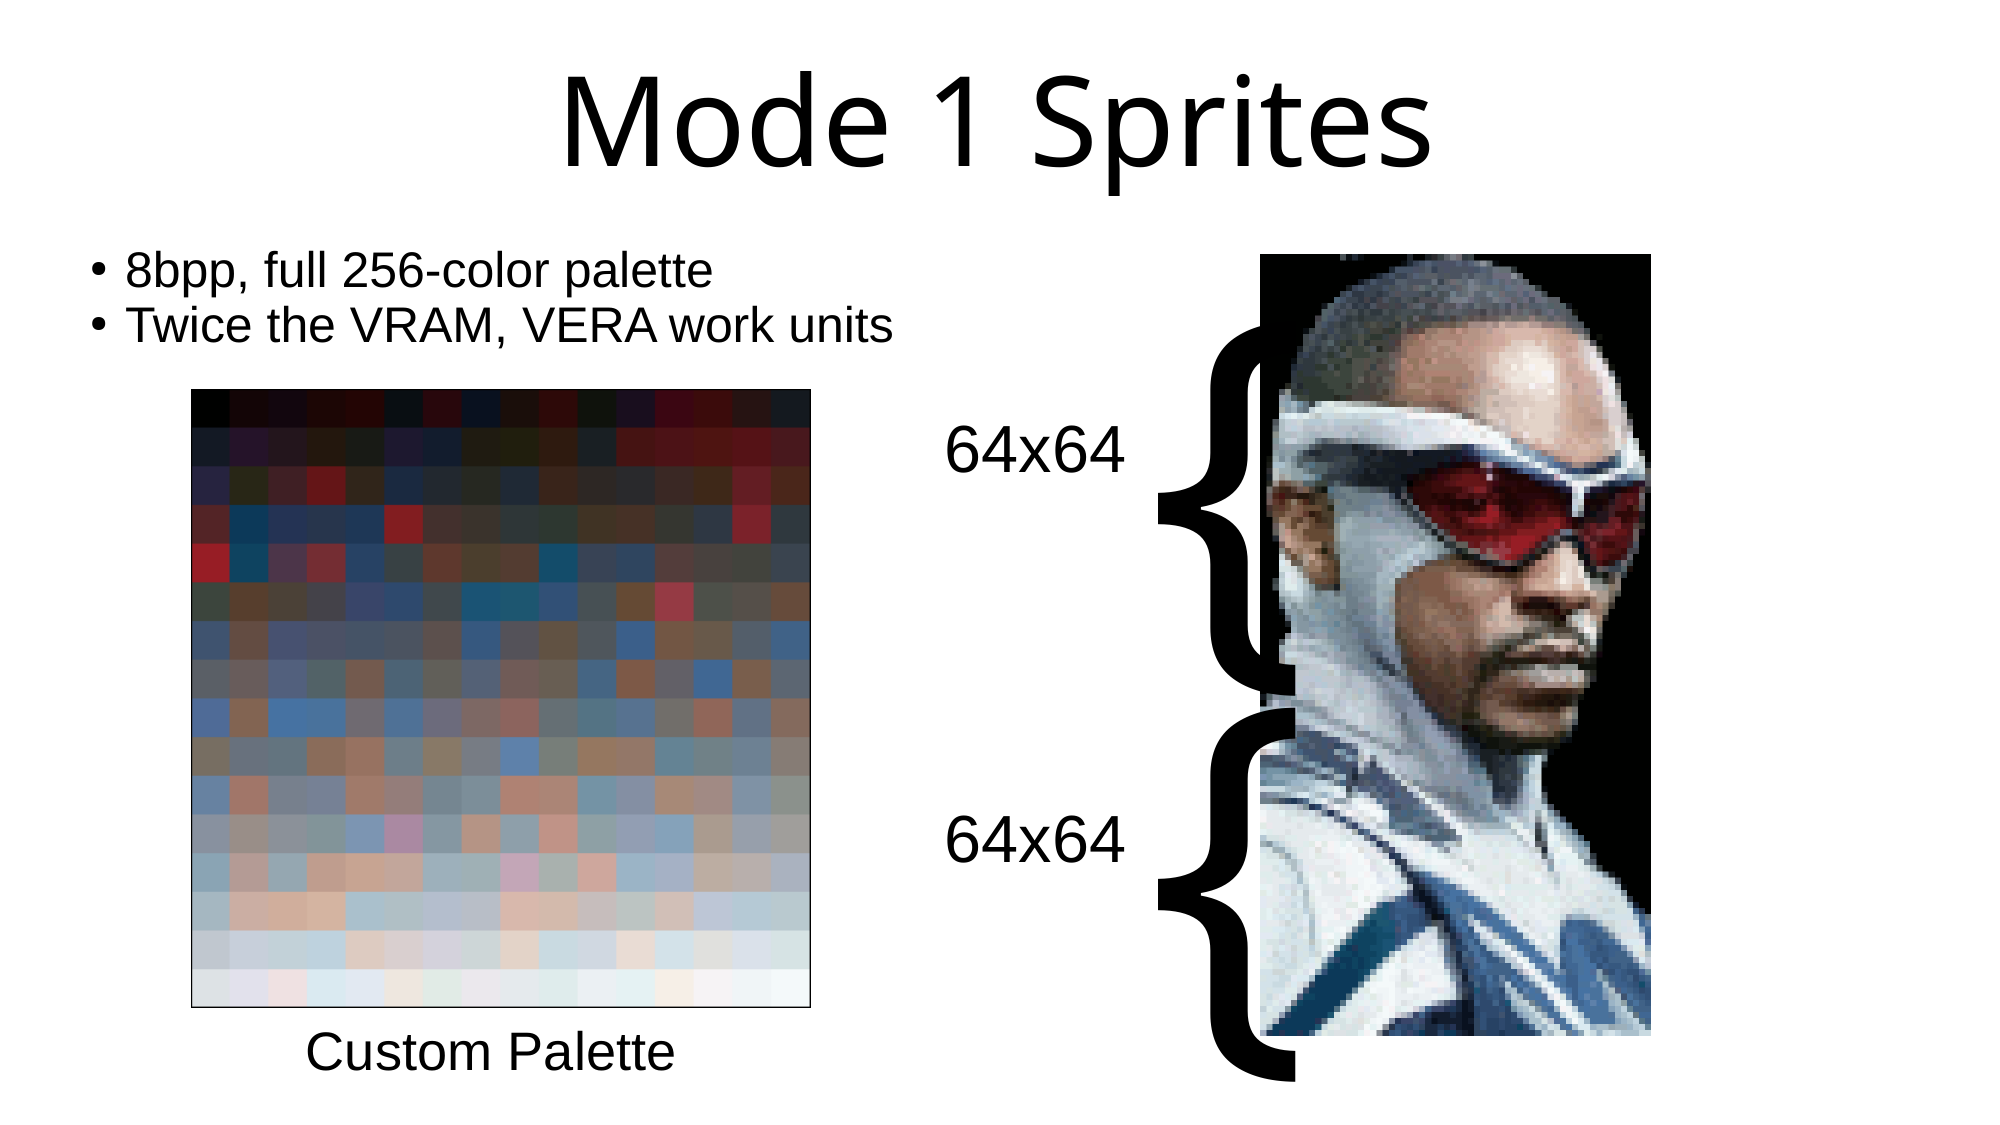

# Mode 1 Sprites
{
8bpp, full 256-color palette
Twice the VRAM, VERA work units
64x64
{
64x64
Custom Palette